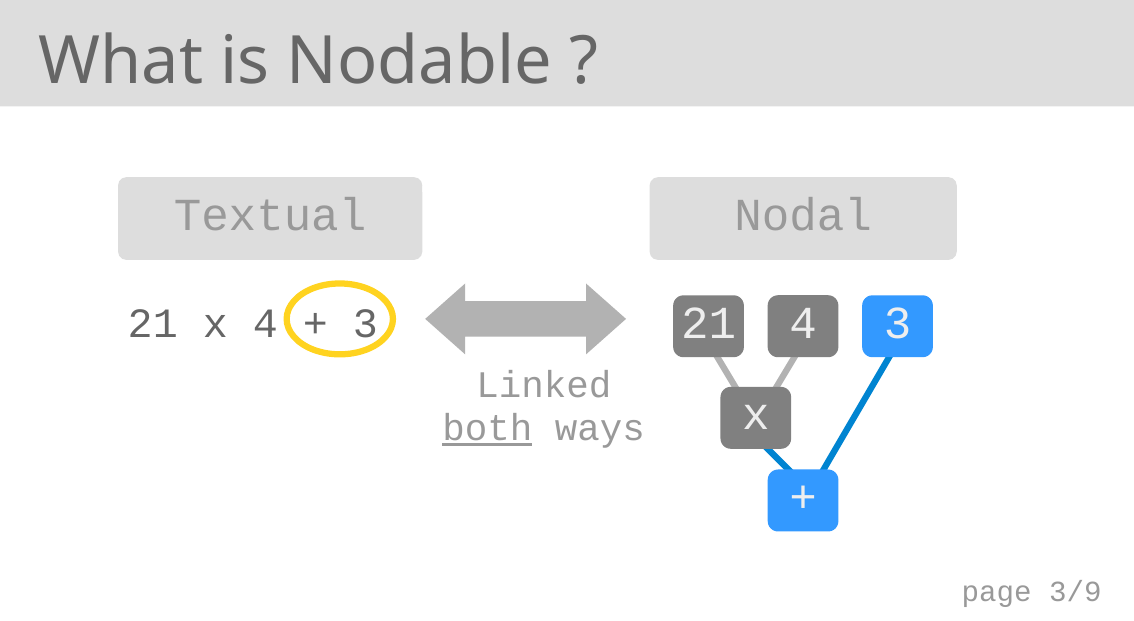

What is Nodable ?
Textual
Nodal
21 x 4 + 3
21
4
3
Linked
both ways
x
+
page /9